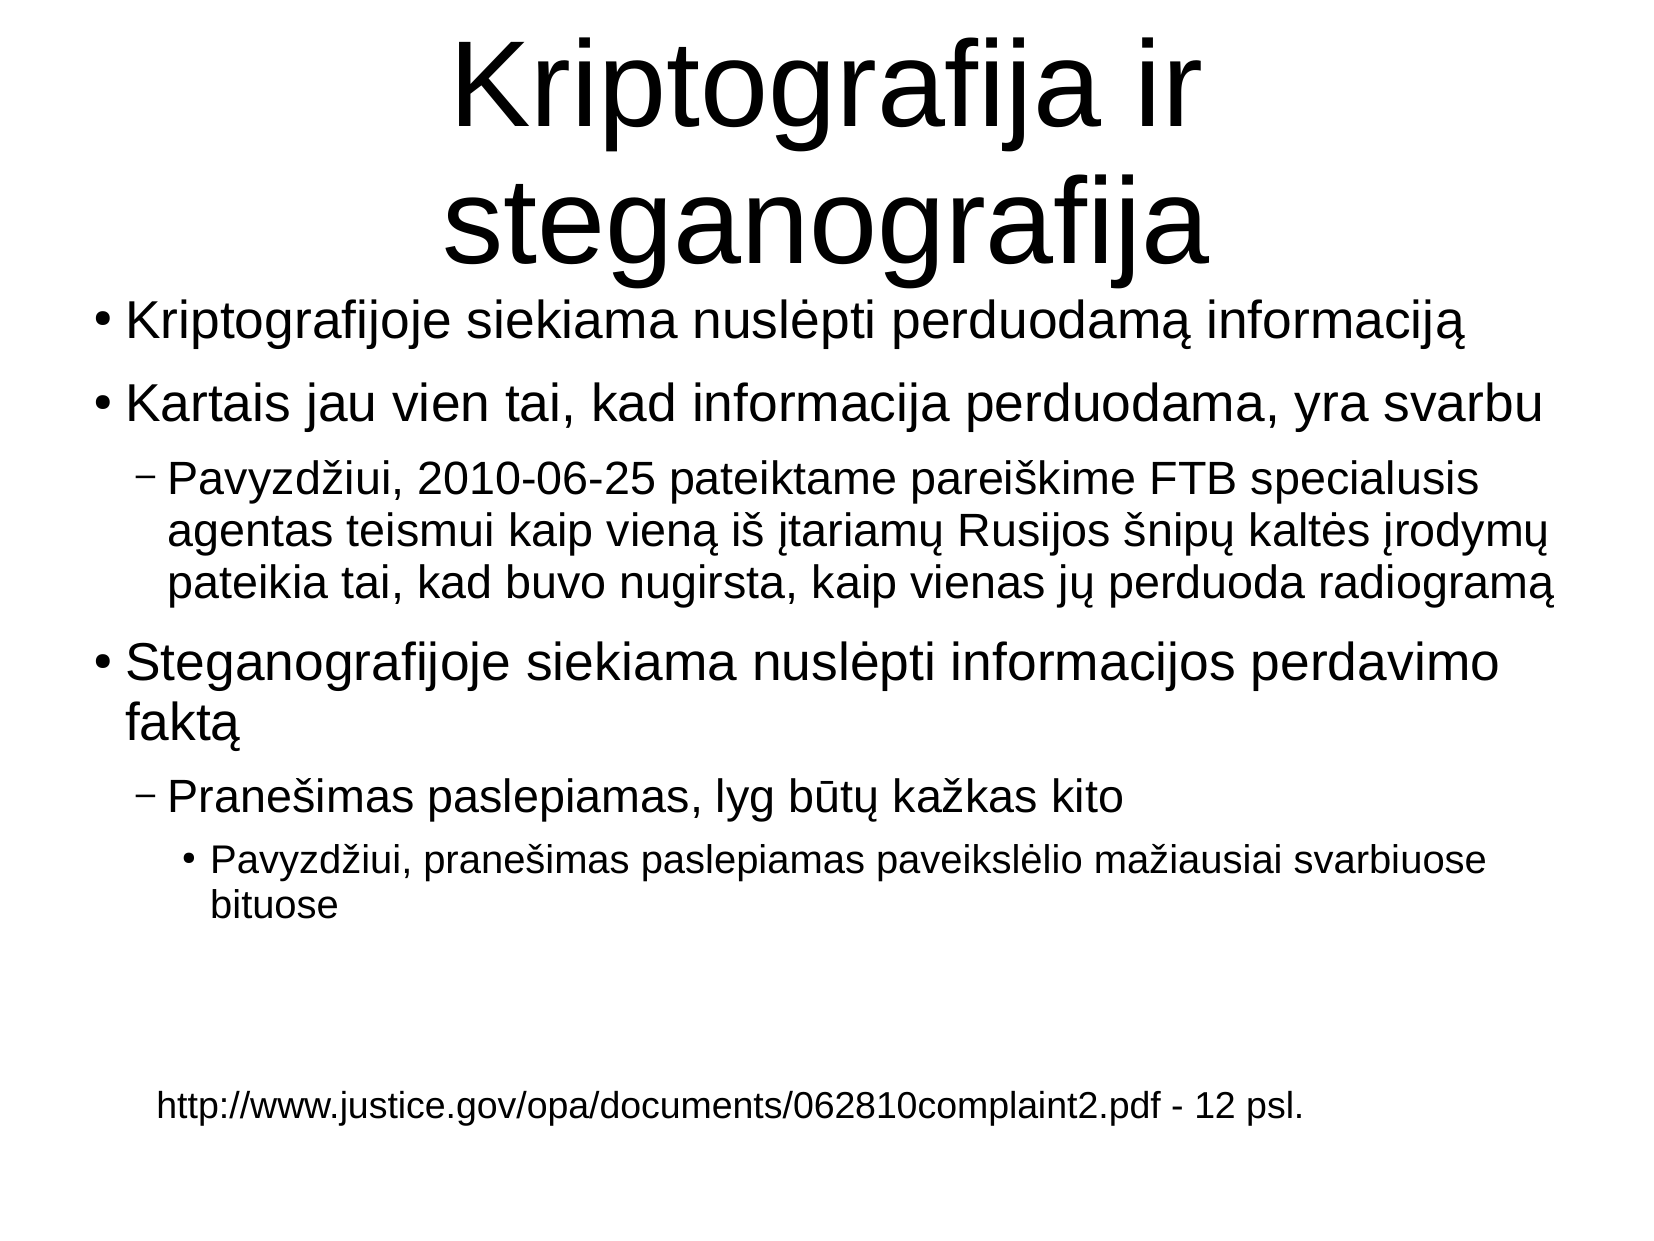

# Kriptografija ir steganografija
Kriptografijoje siekiama nuslėpti perduodamą informaciją
Kartais jau vien tai, kad informacija perduodama, yra svarbu
Pavyzdžiui, 2010-06-25 pateiktame pareiškime FTB specialusis agentas teismui kaip vieną iš įtariamų Rusijos šnipų kaltės įrodymų pateikia tai, kad buvo nugirsta, kaip vienas jų perduoda radiogramą
Steganografijoje siekiama nuslėpti informacijos perdavimo faktą
Pranešimas paslepiamas, lyg būtų kažkas kito
Pavyzdžiui, pranešimas paslepiamas paveikslėlio mažiausiai svarbiuose bituose
http://www.justice.gov/opa/documents/062810complaint2.pdf - 12 psl.